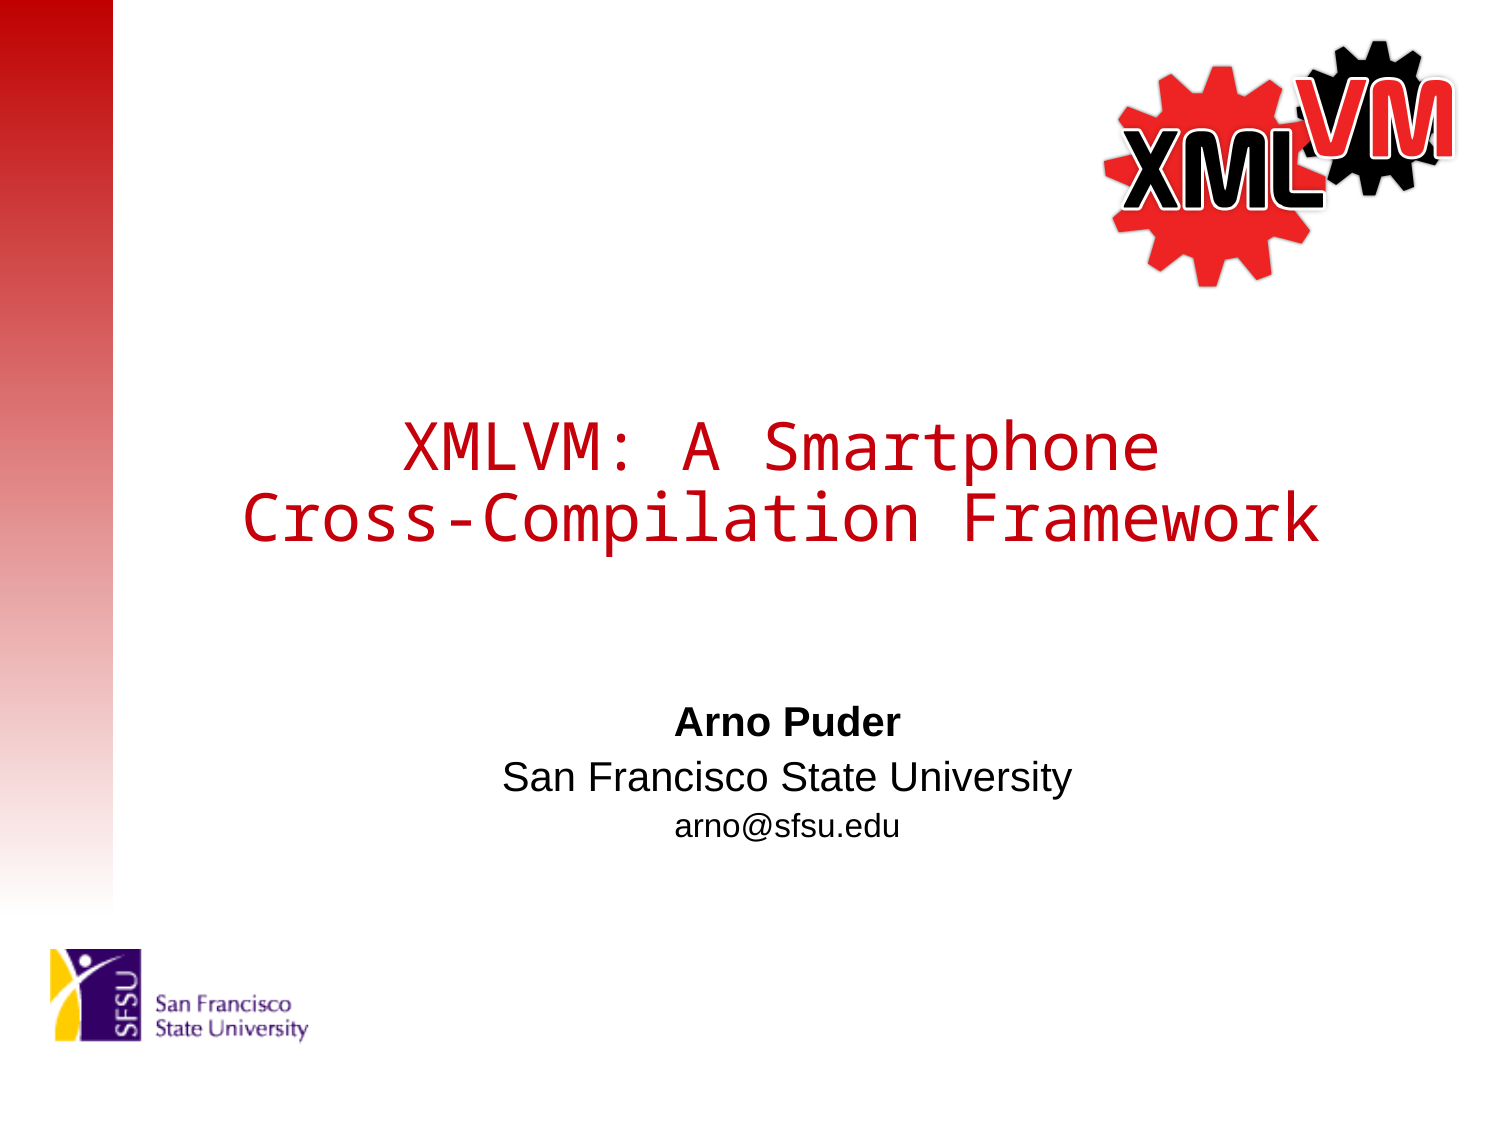

# XMLVM: A Smartphone Cross-Compilation Framework
Arno Puder
San Francisco State University
arno@sfsu.edu